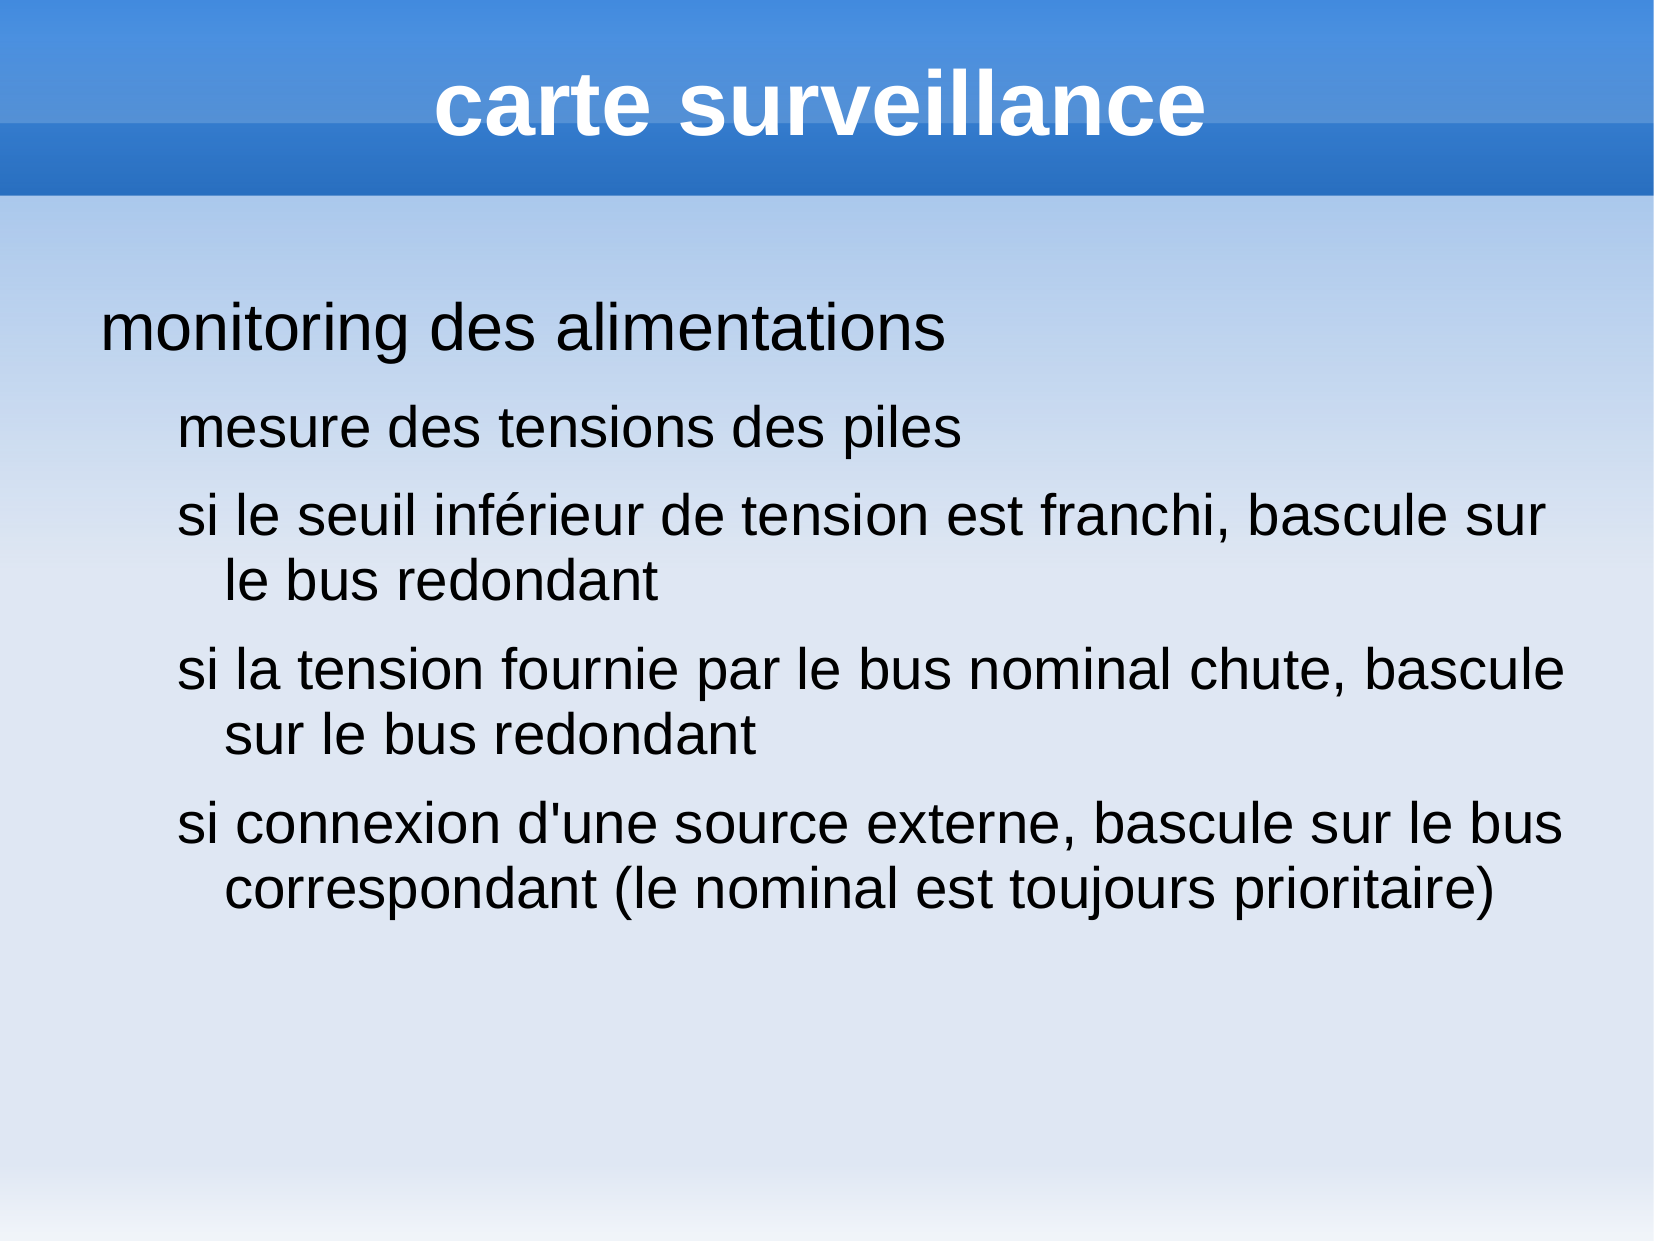

# carte surveillance
monitoring des alimentations
mesure des tensions des piles
si le seuil inférieur de tension est franchi, bascule sur le bus redondant
si la tension fournie par le bus nominal chute, bascule sur le bus redondant
si connexion d'une source externe, bascule sur le bus correspondant (le nominal est toujours prioritaire)